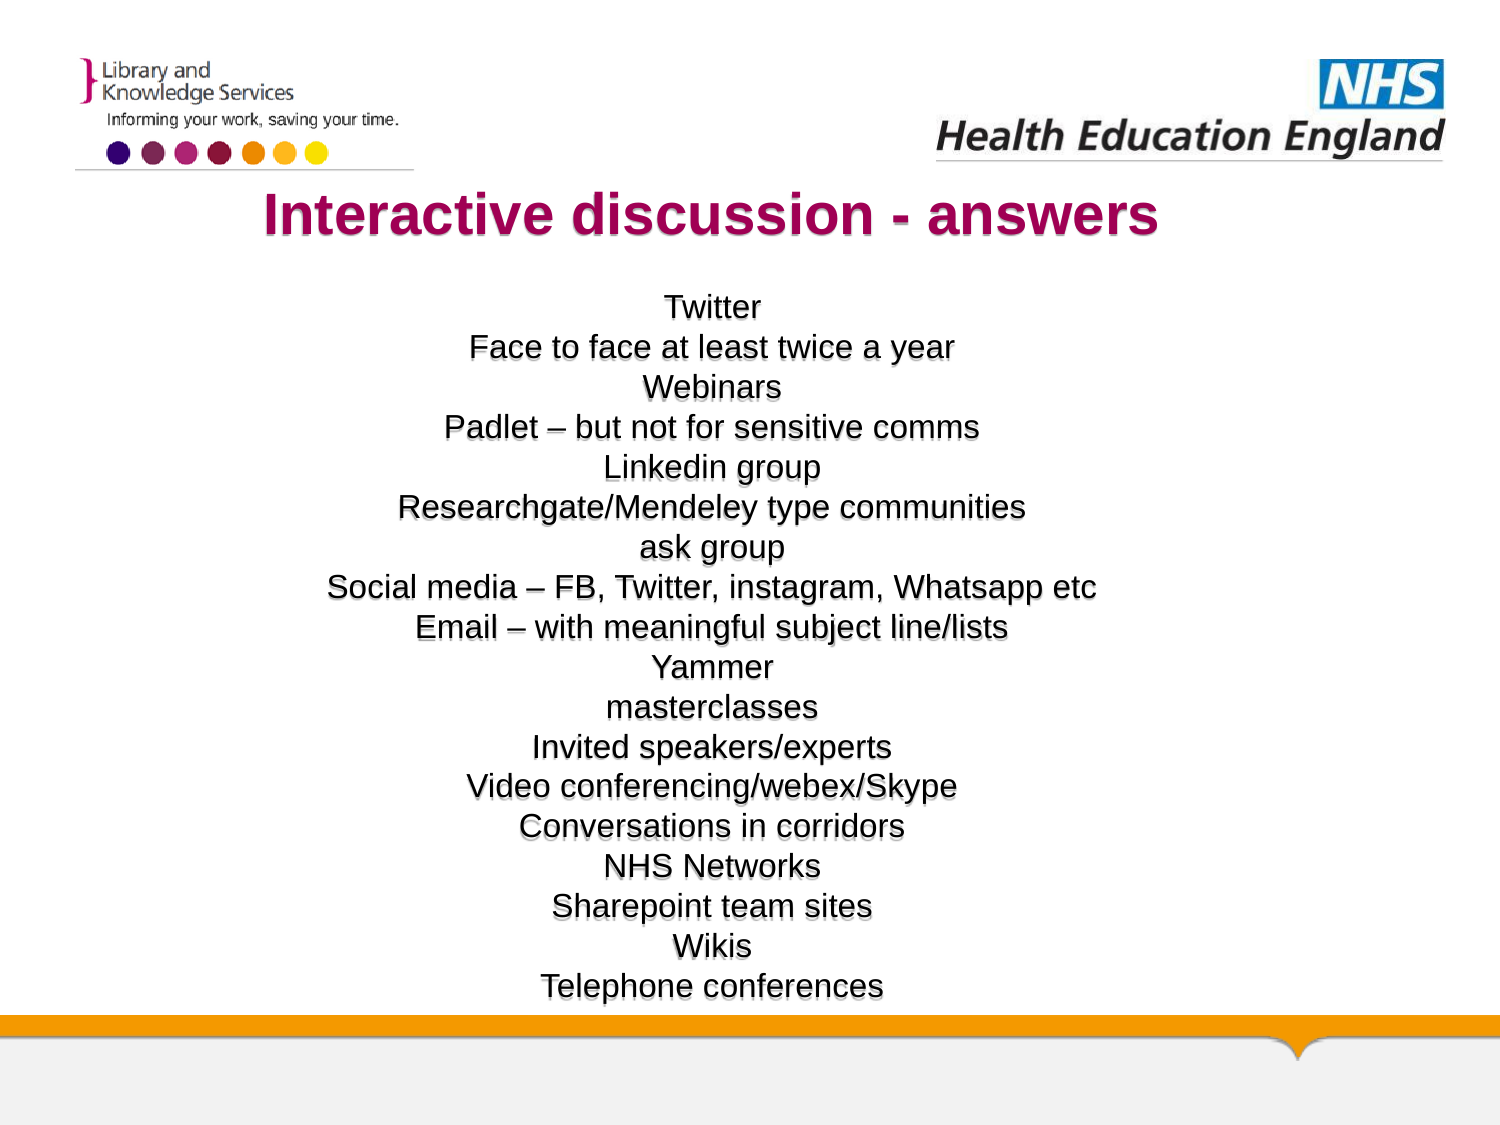

# Interactive discussion - answers Twitter Face to face at least twice a year Webinars Padlet – but not for sensitive comms Linkedin group Researchgate/Mendeley type communities ask group Social media – FB, Twitter, instagram, Whatsapp etc Email – with meaningful subject line/lists Yammer masterclasses Invited speakers/experts Video conferencing/webex/Skype Conversations in corridors NHS Networks Sharepoint team sites Wikis Telephone conferences